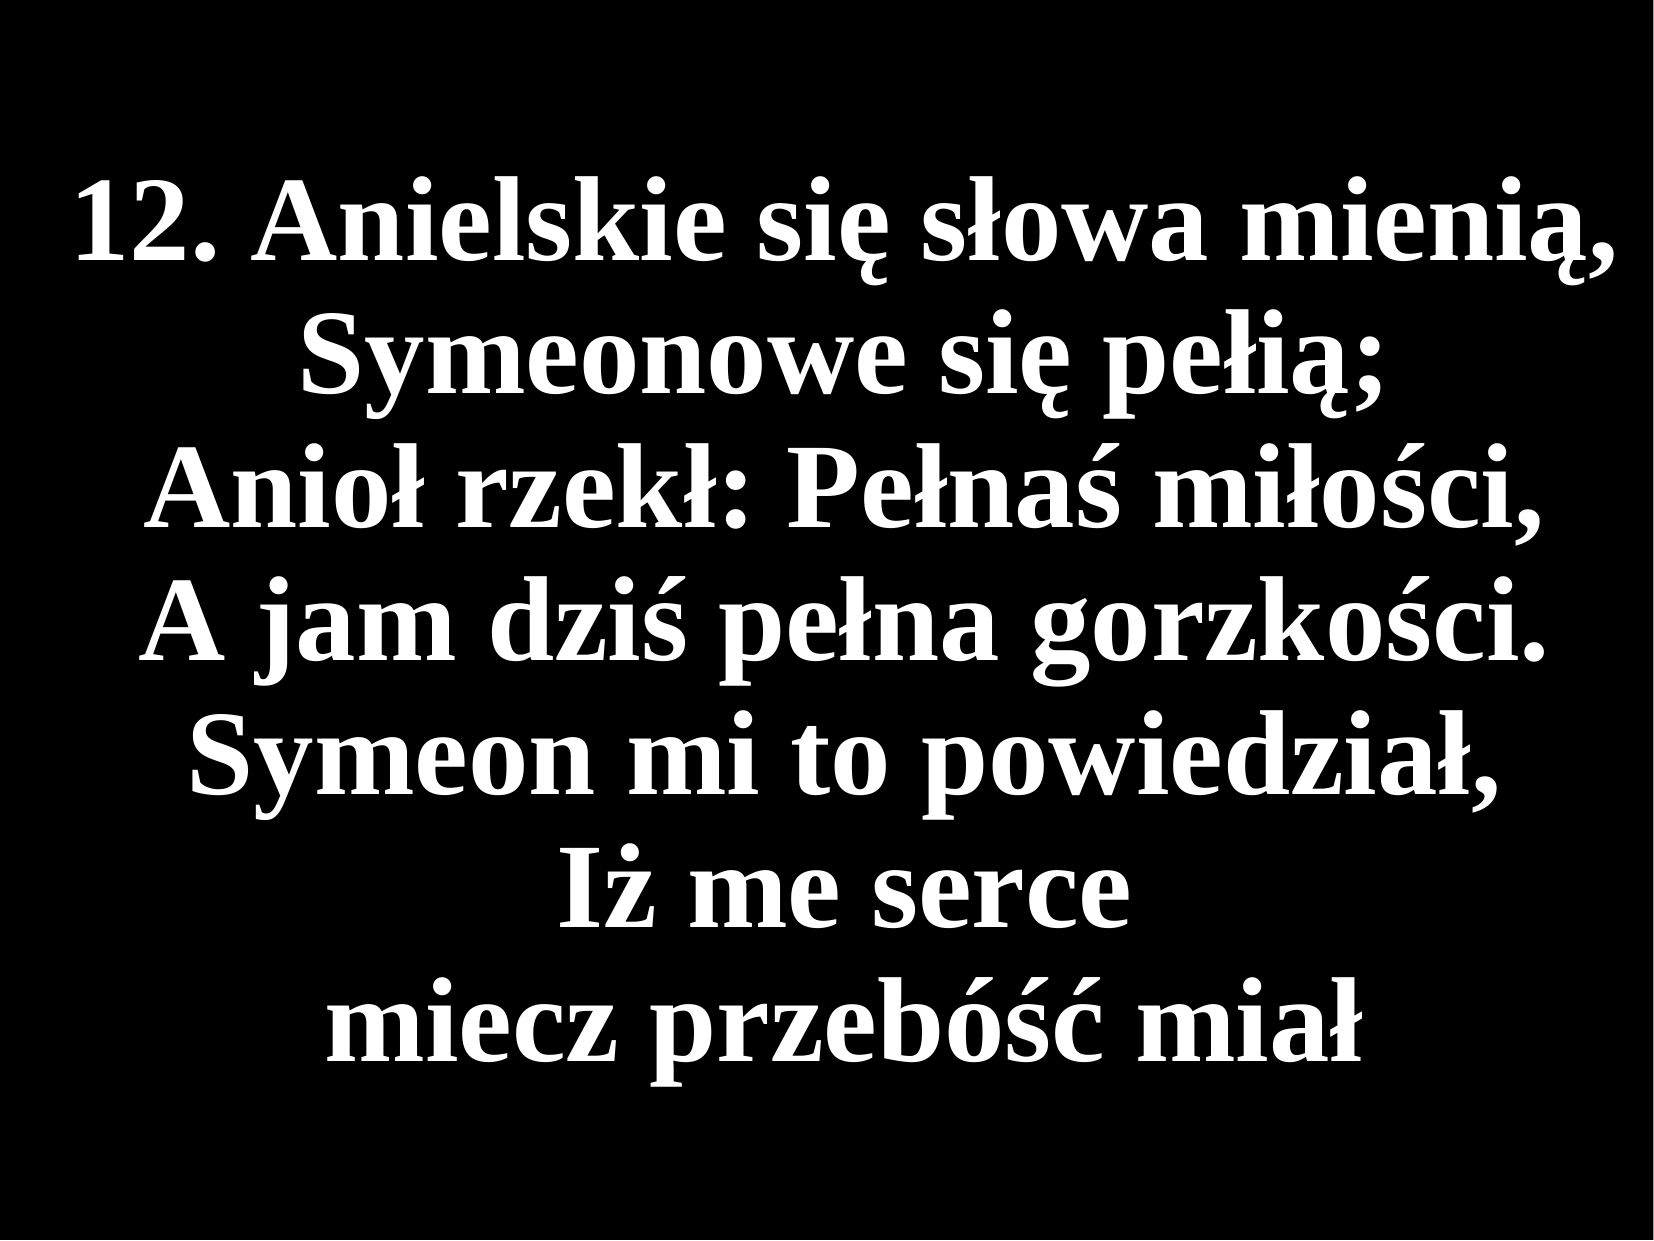

# 12. Anielskie się słowa mienią,
Symeonowe się pełią;
Anioł rzekł: Pełnaś miłości,
A jam dziś pełna gorzkości.
Symeon mi to powiedział,
Iż me serce
miecz przebóść miał